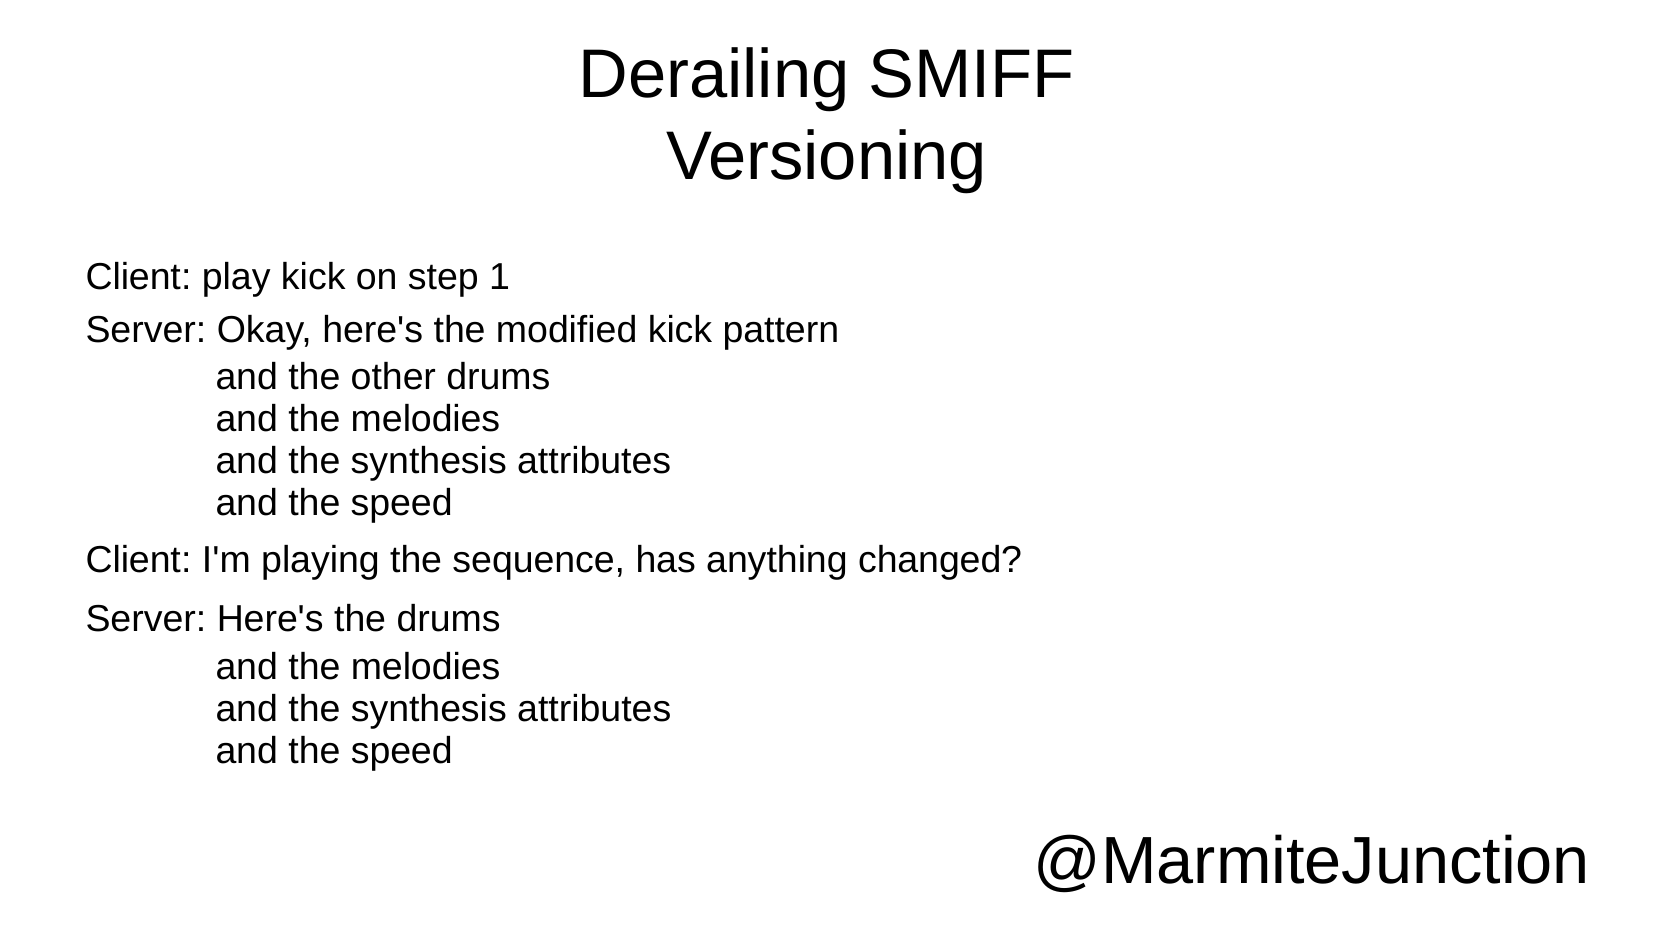

# Derailing SMIFF
Versioning
Client: play kick on step 1
Server: Okay, here's the modified kick pattern
and the other drums
and the melodies
and the synthesis attributes
and the speed
Client: I'm playing the sequence, has anything changed?
Server: Here's the drums
and the melodies
and the synthesis attributes
and the speed
@MarmiteJunction
@MarmiteJunction